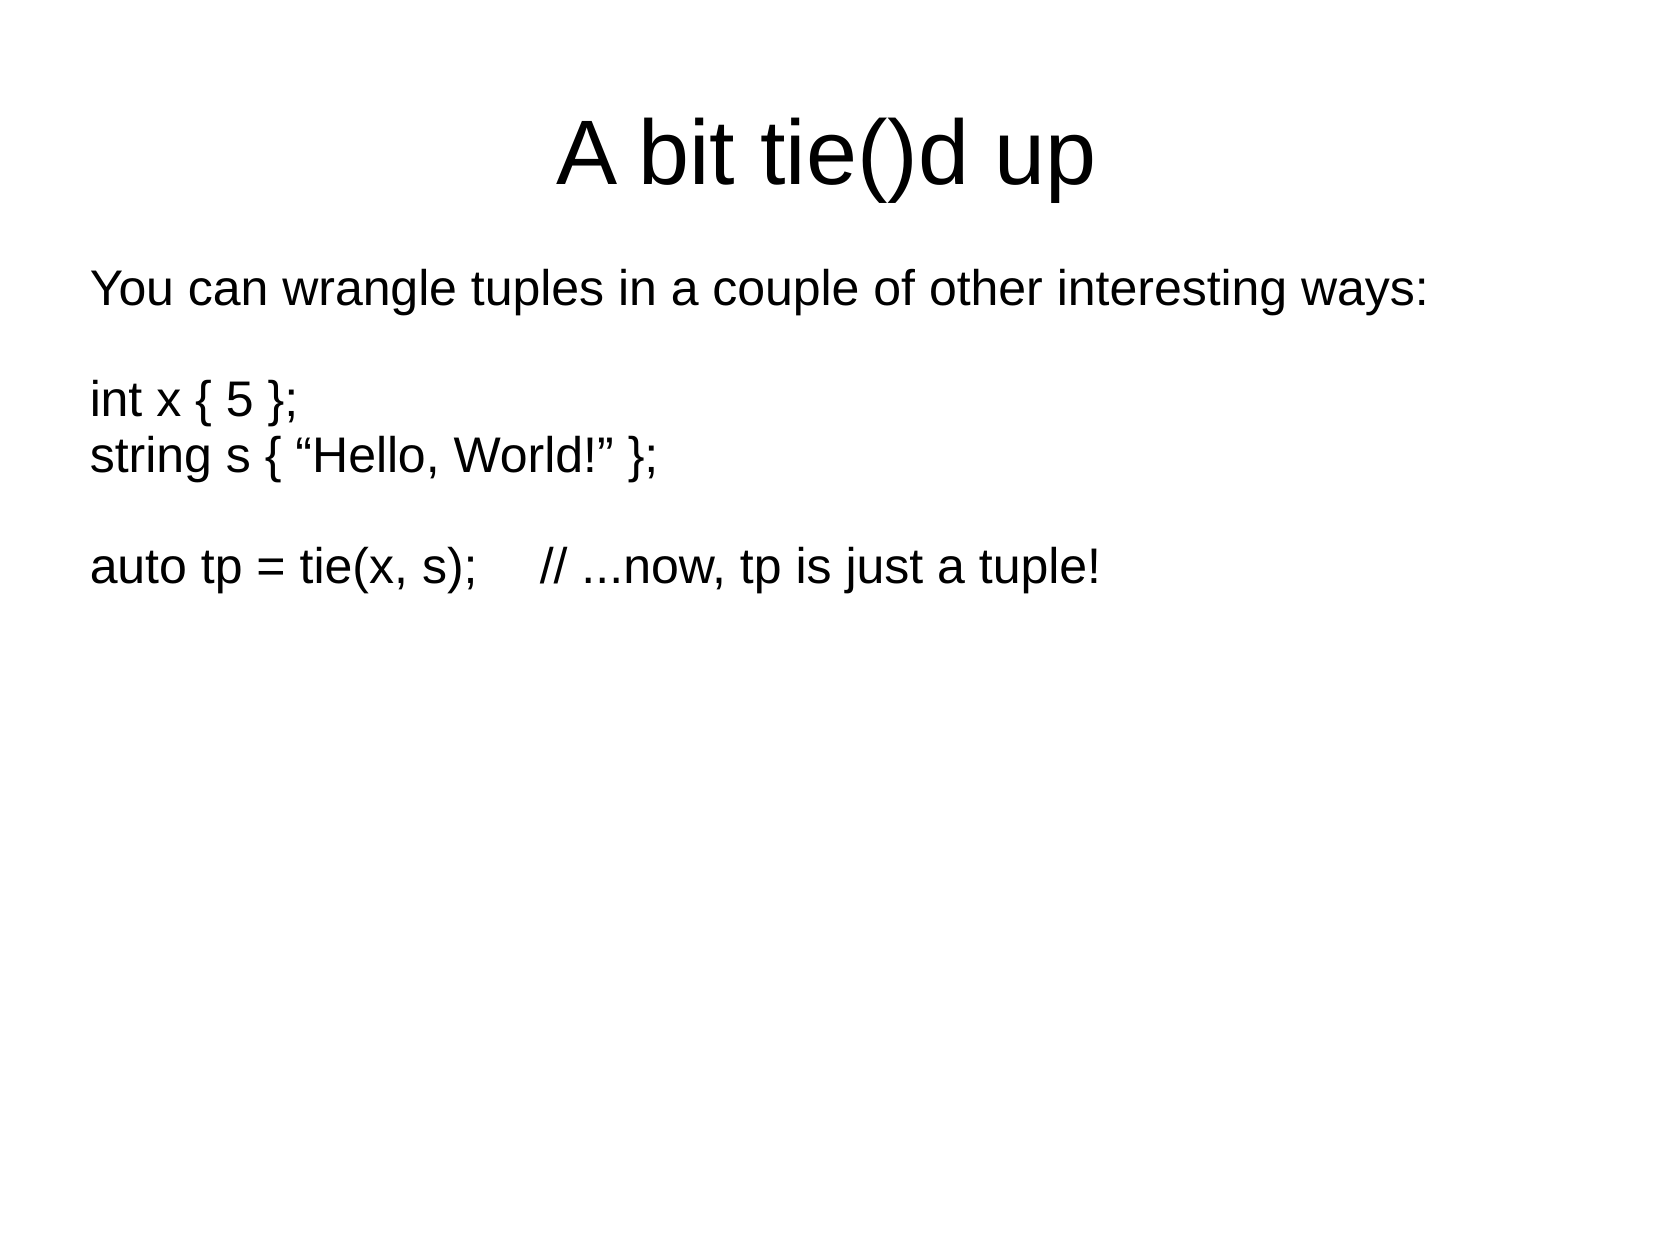

# A bit tie()d up
You can wrangle tuples in a couple of other interesting ways:
int x { 5 };
string s { “Hello, World!” };
auto tp = tie(x, s);	// ...now, tp is just a tuple!